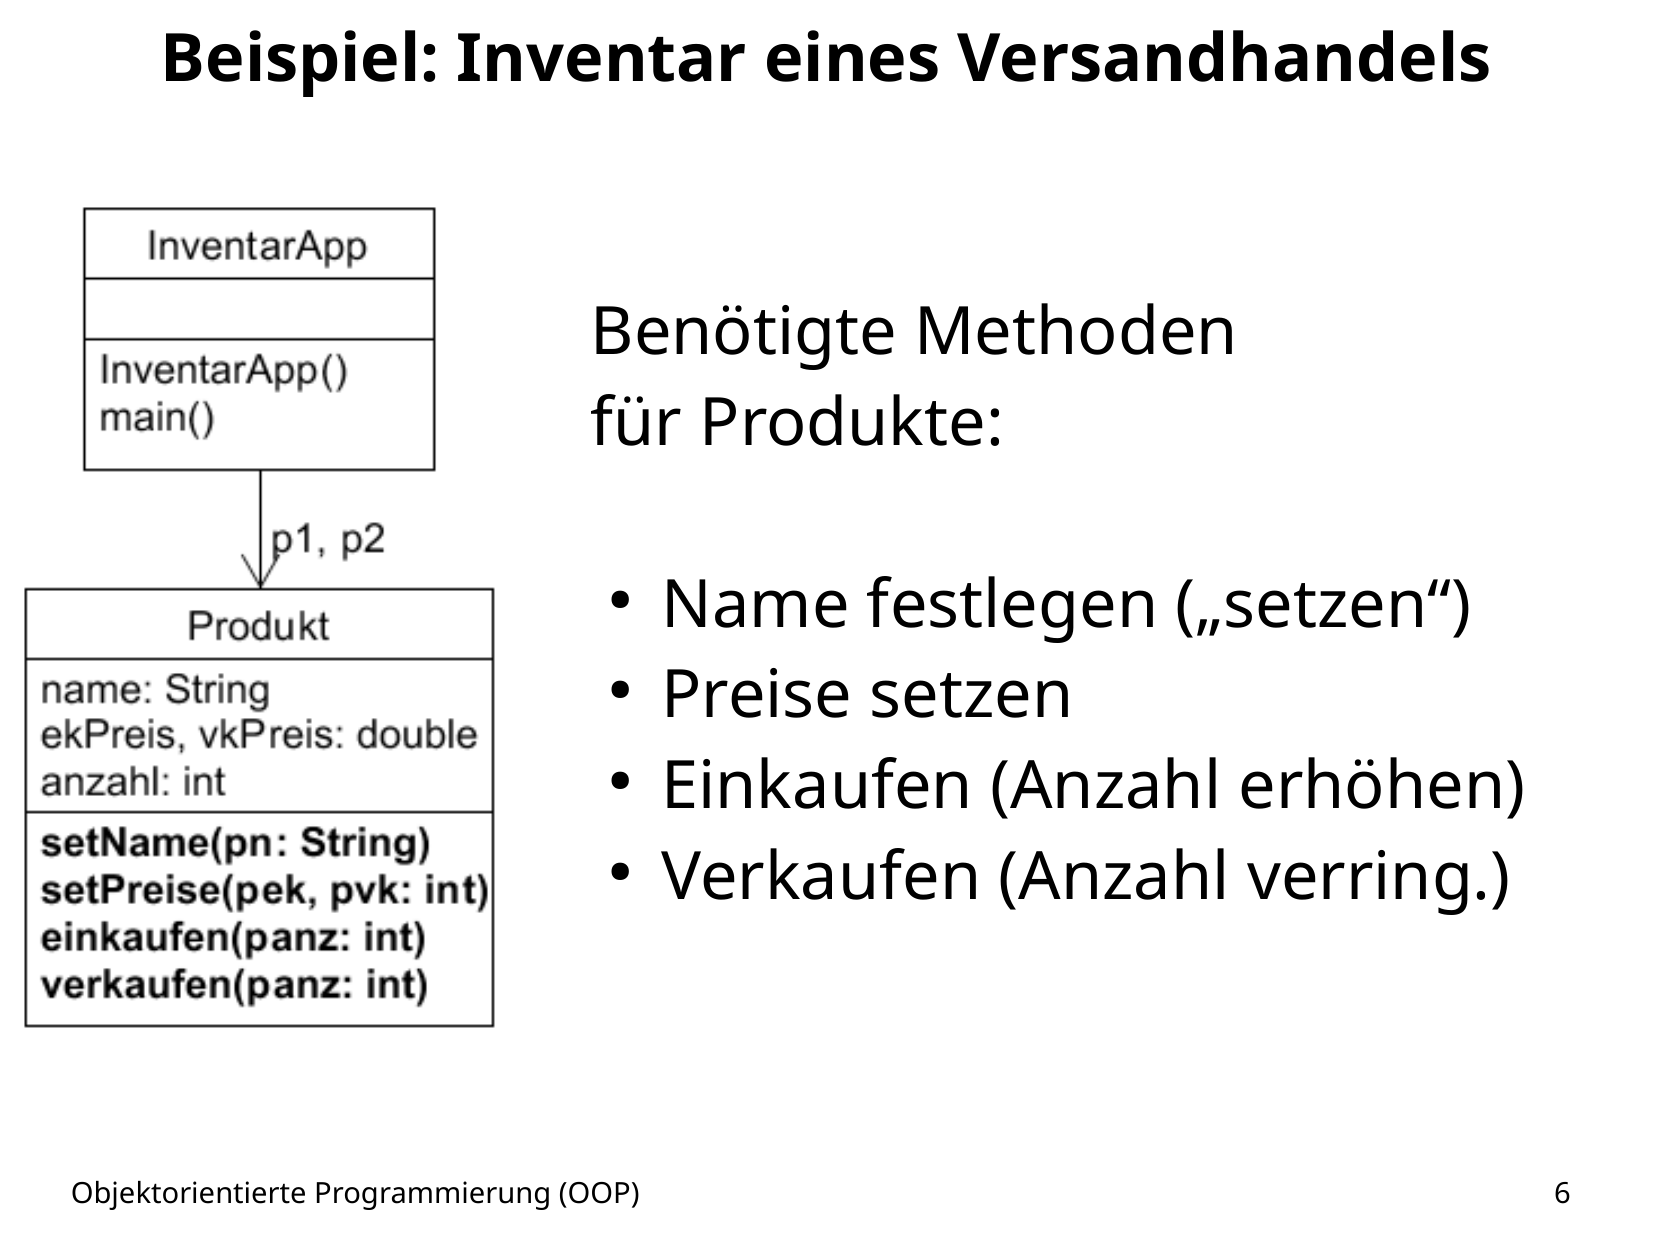

# Beispiel: Inventar eines Versandhandels
Benötigte Methoden
für Produkte:
Name festlegen („setzen“)
Preise setzen
Einkaufen (Anzahl erhöhen)
Verkaufen (Anzahl verring.)
Objektorientierte Programmierung (OOP)
6